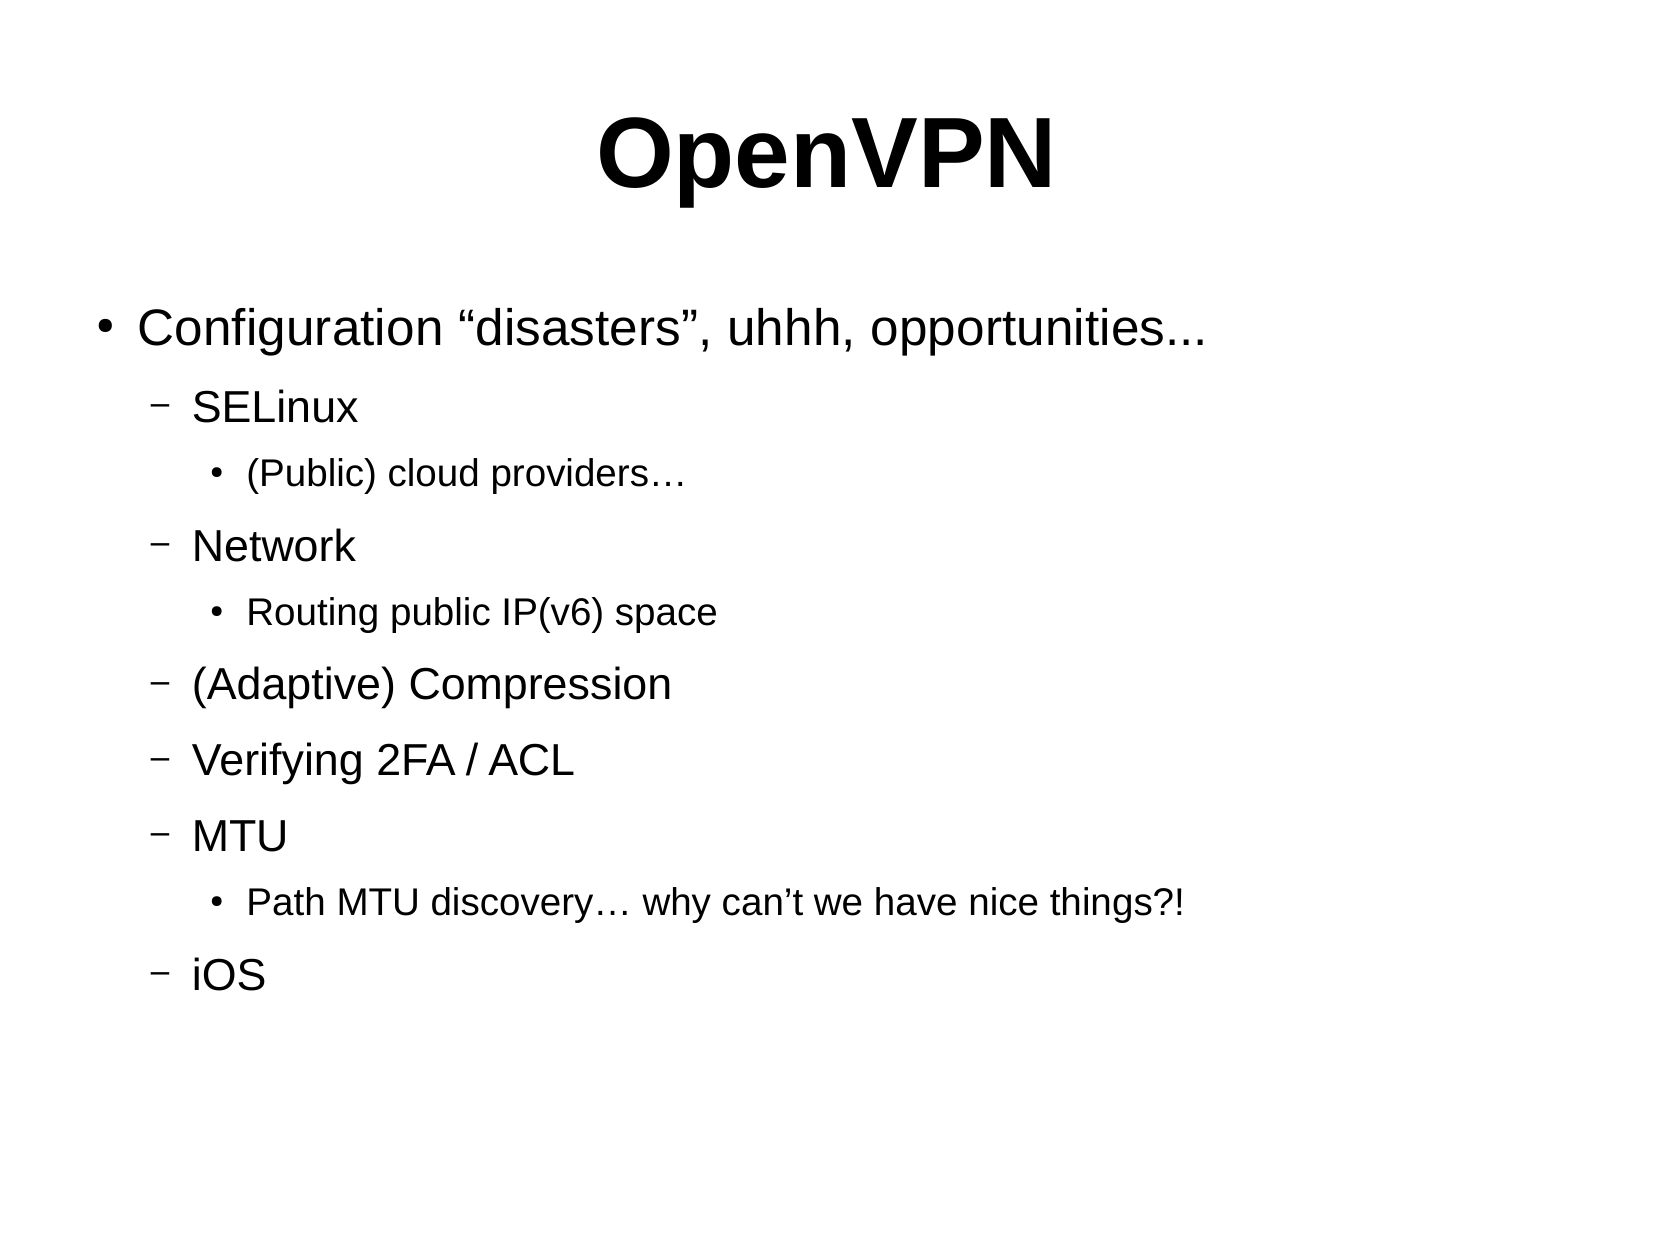

# OpenVPN
Configuration “disasters”, uhhh, opportunities...
SELinux
(Public) cloud providers…
Network
Routing public IP(v6) space
(Adaptive) Compression
Verifying 2FA / ACL
MTU
Path MTU discovery… why can’t we have nice things?!
iOS